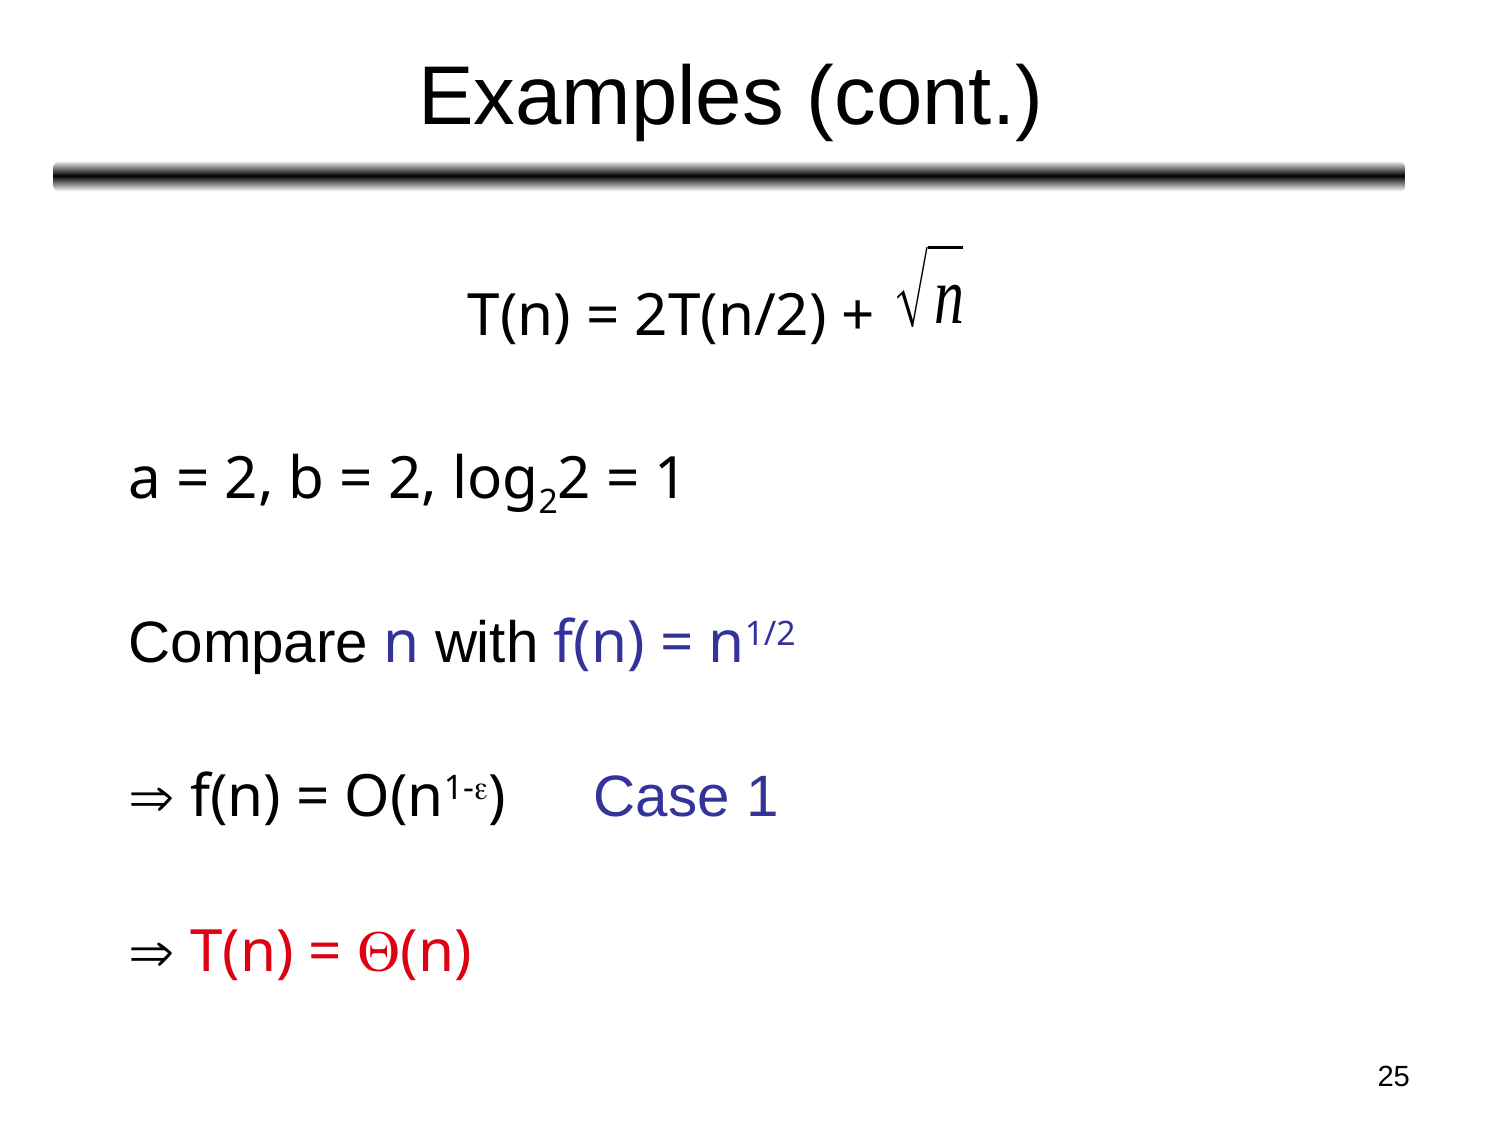

# Examples (cont.)
	T(n) = 2T(n/2) +
	a = 2, b = 2, log22 = 1
	Compare n with f(n) = n1/2
	 f(n) = O(n1-) 	 Case 1
	 T(n) = (n)
25